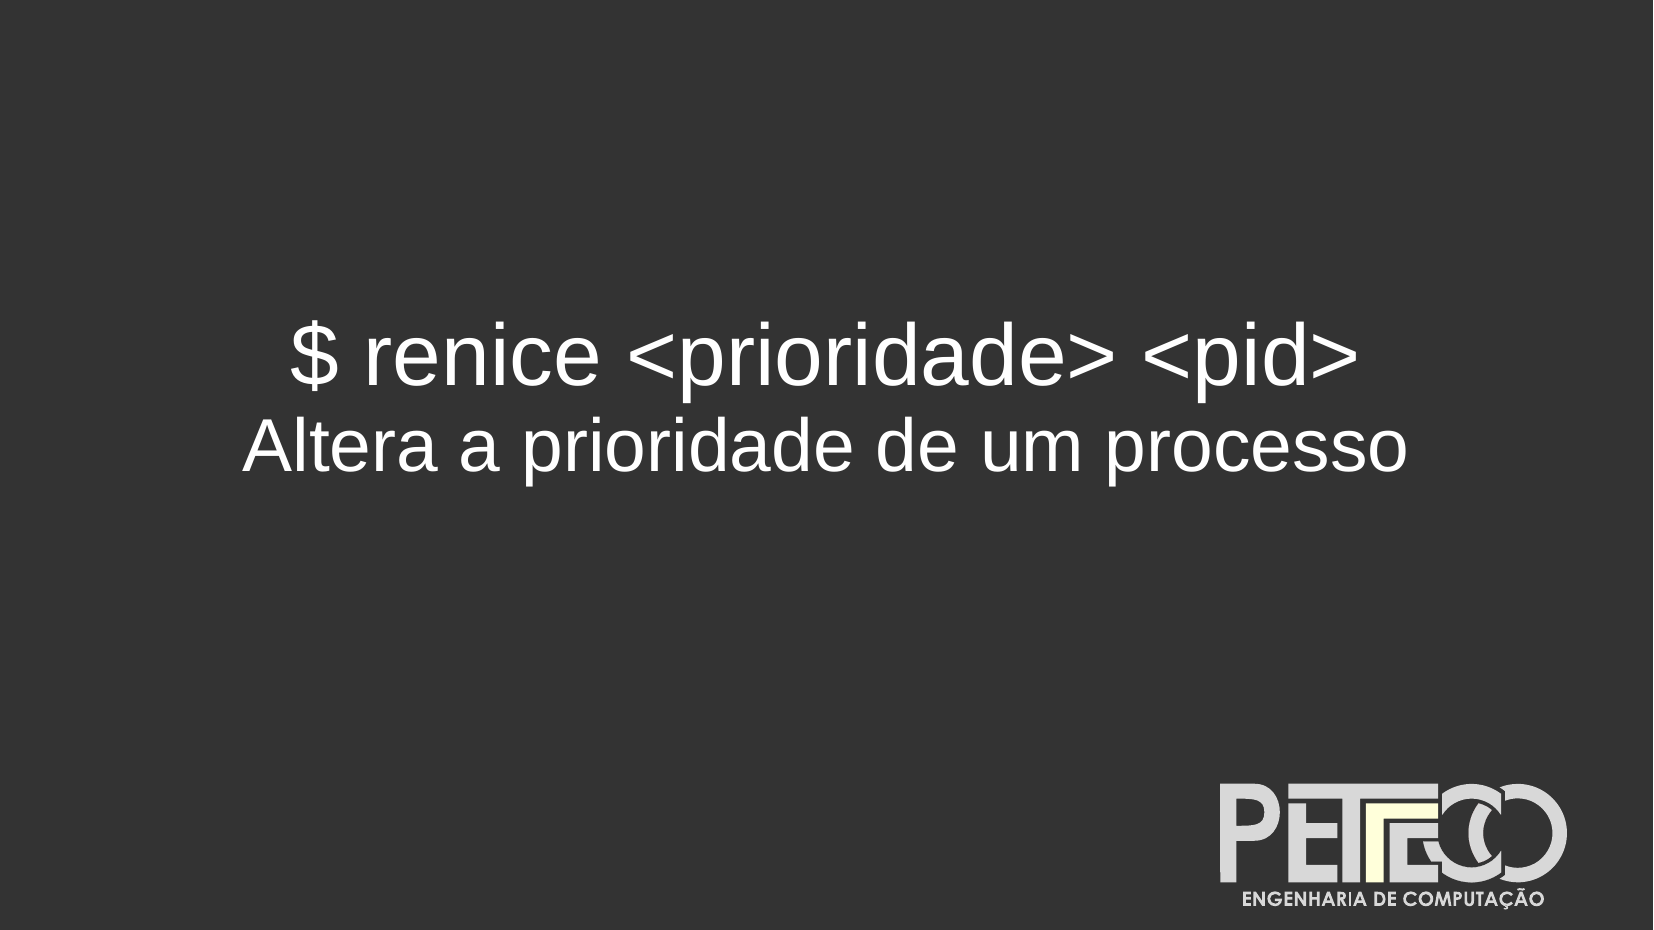

# $ renice <prioridade> <pid>
Altera a prioridade de um processo